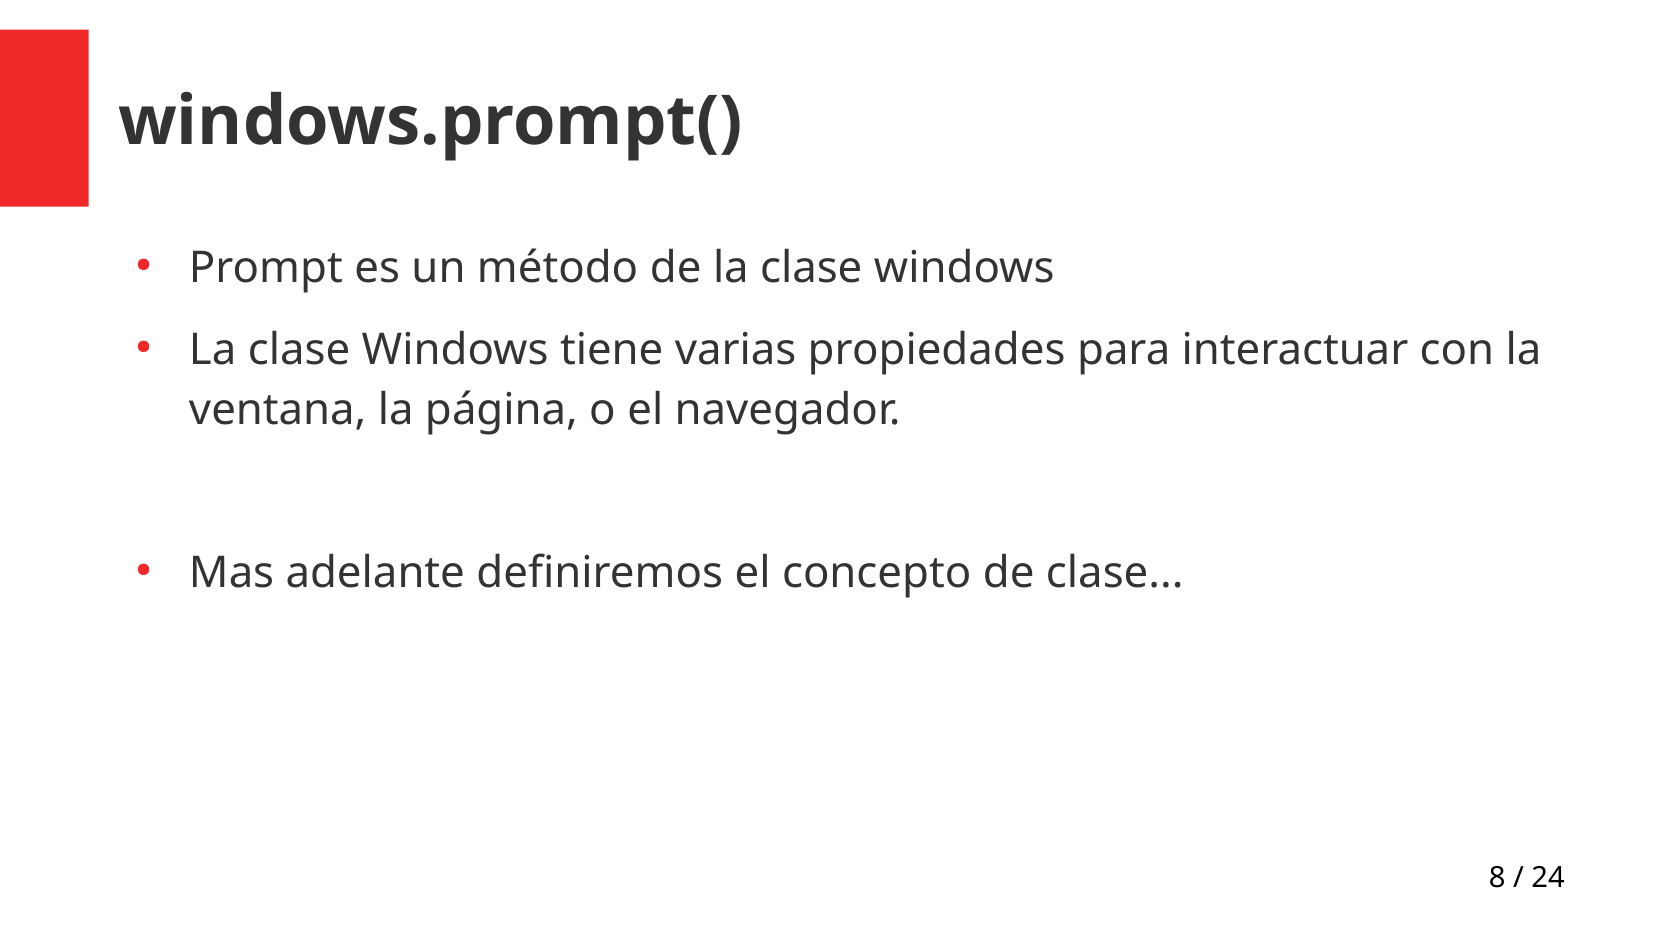

# windows.prompt()
Prompt es un método de la clase windows
La clase Windows tiene varias propiedades para interactuar con la ventana, la página, o el navegador.
Mas adelante definiremos el concepto de clase...
8